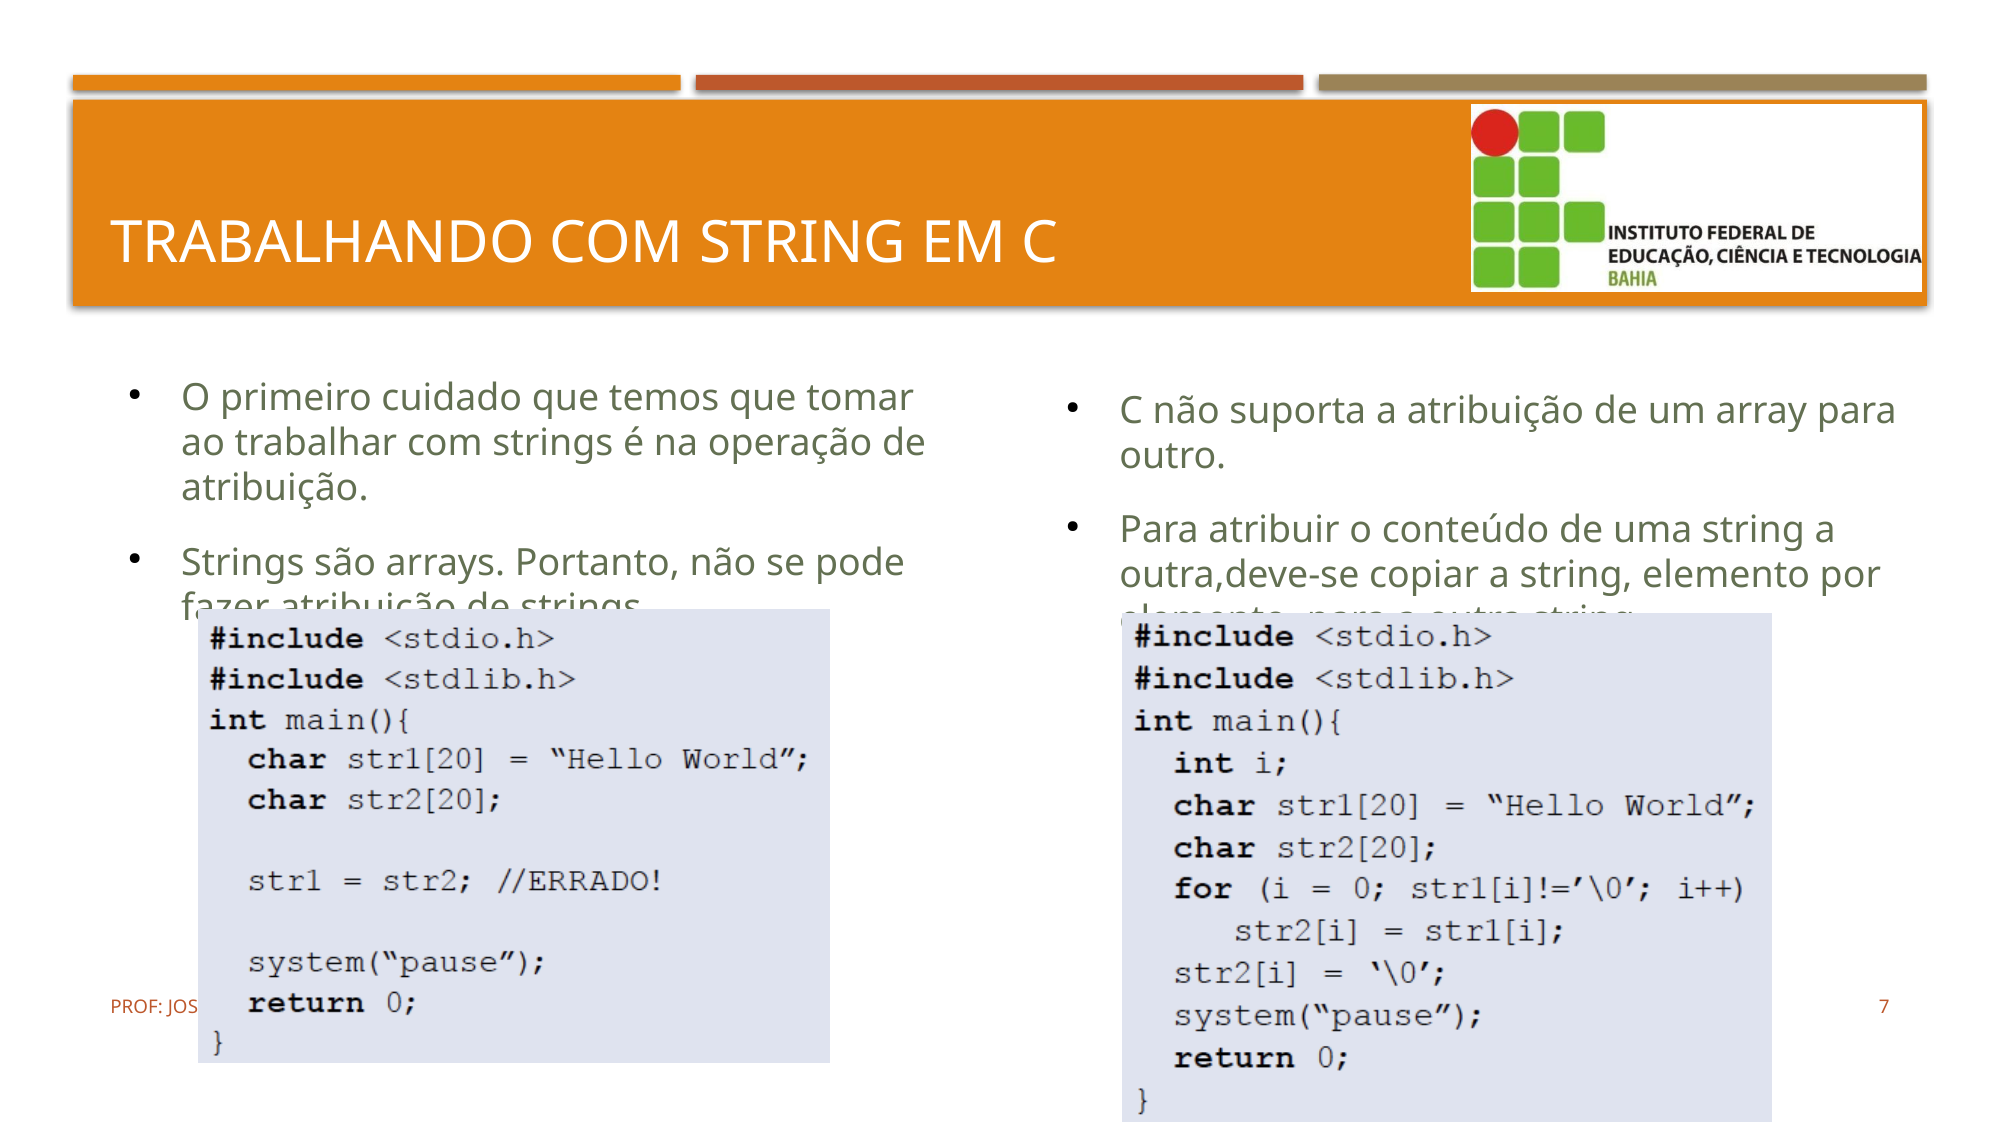

# Trabalhando com String em C
O primeiro cuidado que temos que tomar ao trabalhar com strings é na operação de atribuição.
Strings são arrays. Portanto, não se pode fazer atribuição de strings.
C não suporta a atribuição de um array para outro.
Para atribuir o conteúdo de uma string a outra,deve-se copiar a string, elemento por elemento, para a outra string
Prof: José Couto Júnior
7